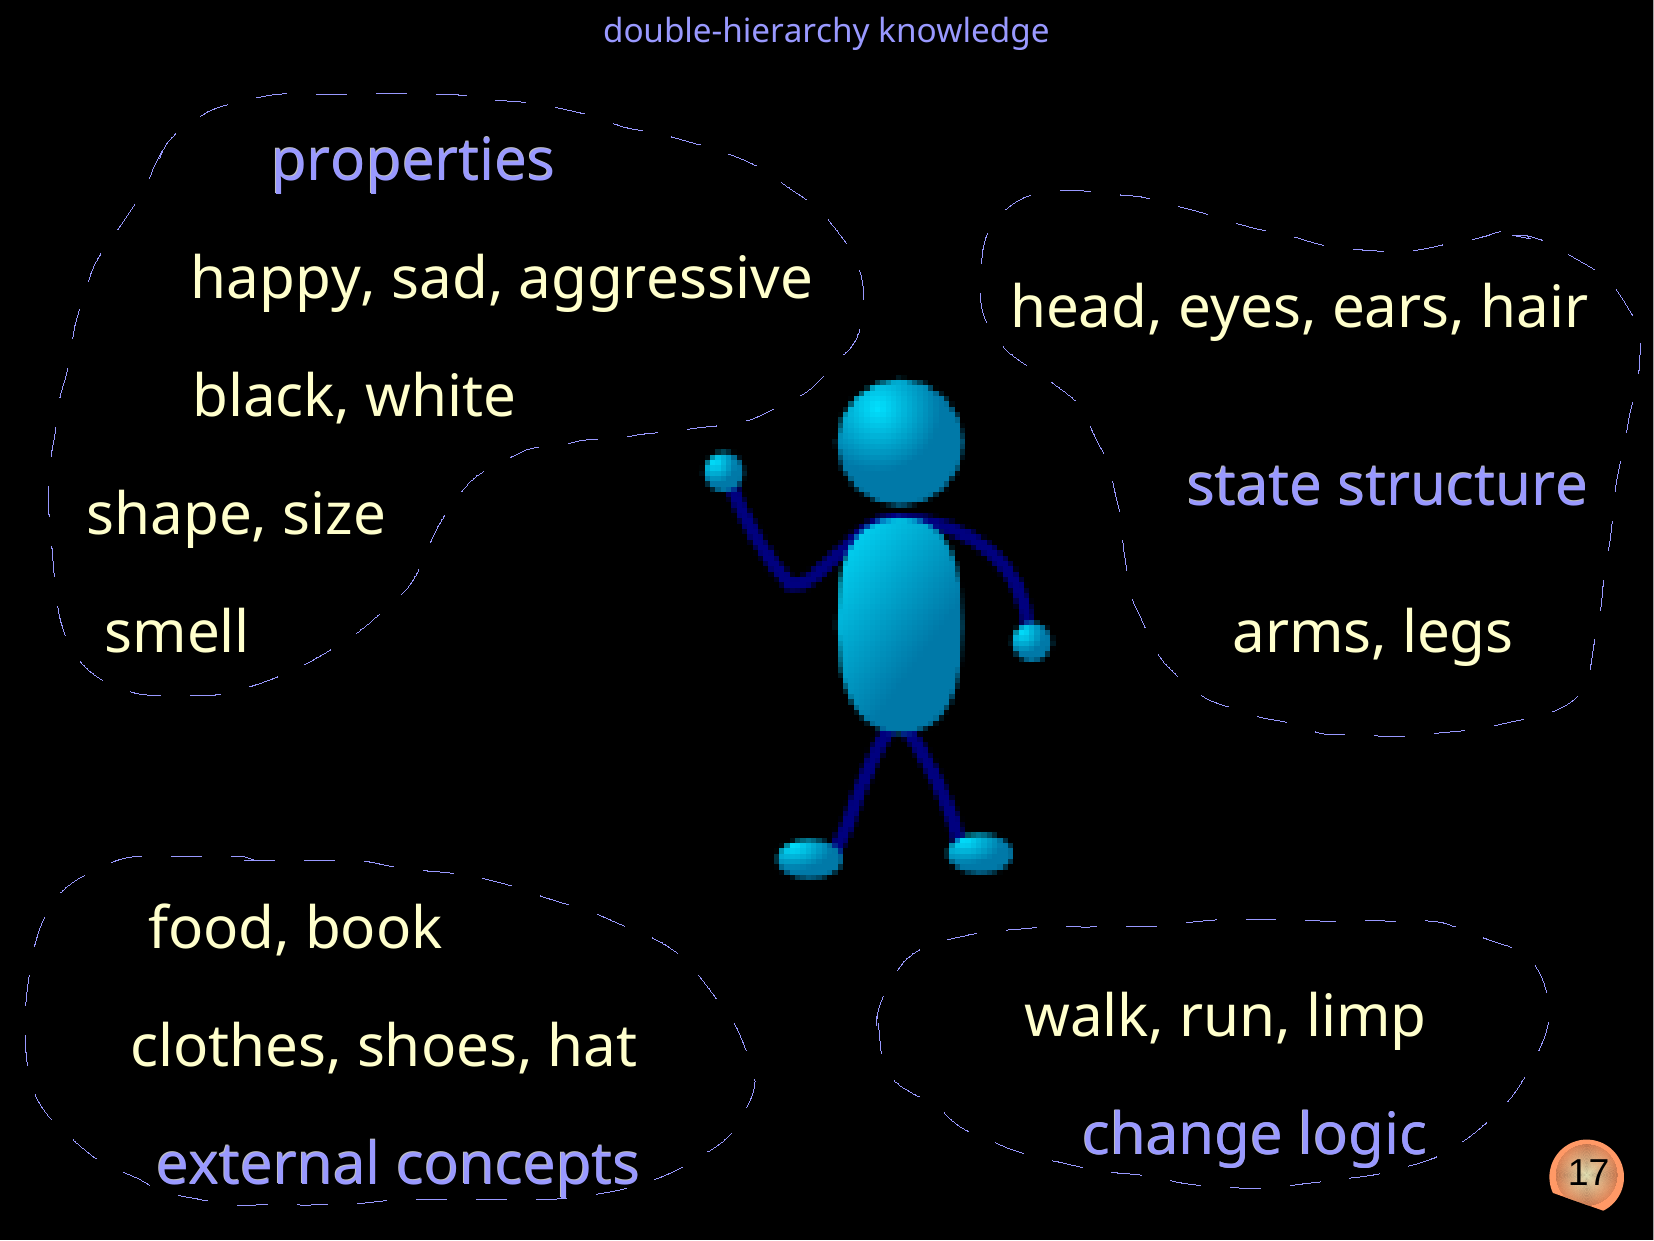

double-hierarchy knowledge
properties
state structure
change logic
external concepts
happy, sad, aggressive
head, eyes, ears, hair
black, white
shape, size
smell
arms, legs
food, book
walk, run, limp
clothes, shoes, hat